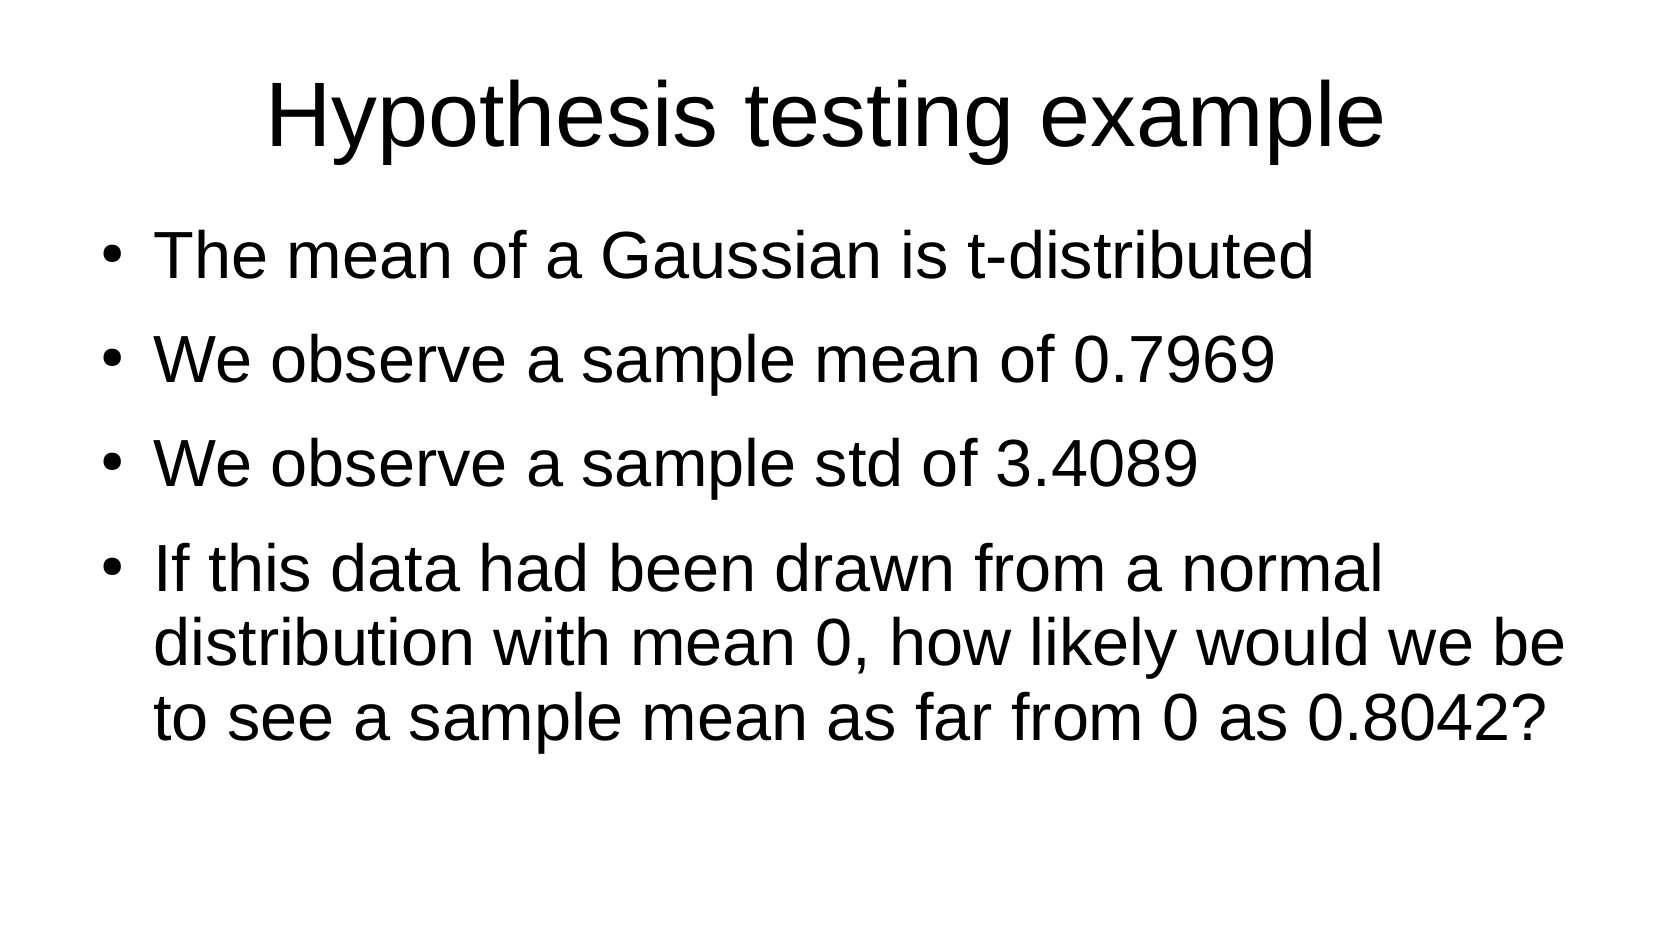

# Hypothesis testing example
The mean of a Gaussian is t-distributed
We observe a sample mean of 0.7969
We observe a sample std of 3.4089
If this data had been drawn from a normal distribution with mean 0, how likely would we be to see a sample mean as far from 0 as 0.8042?